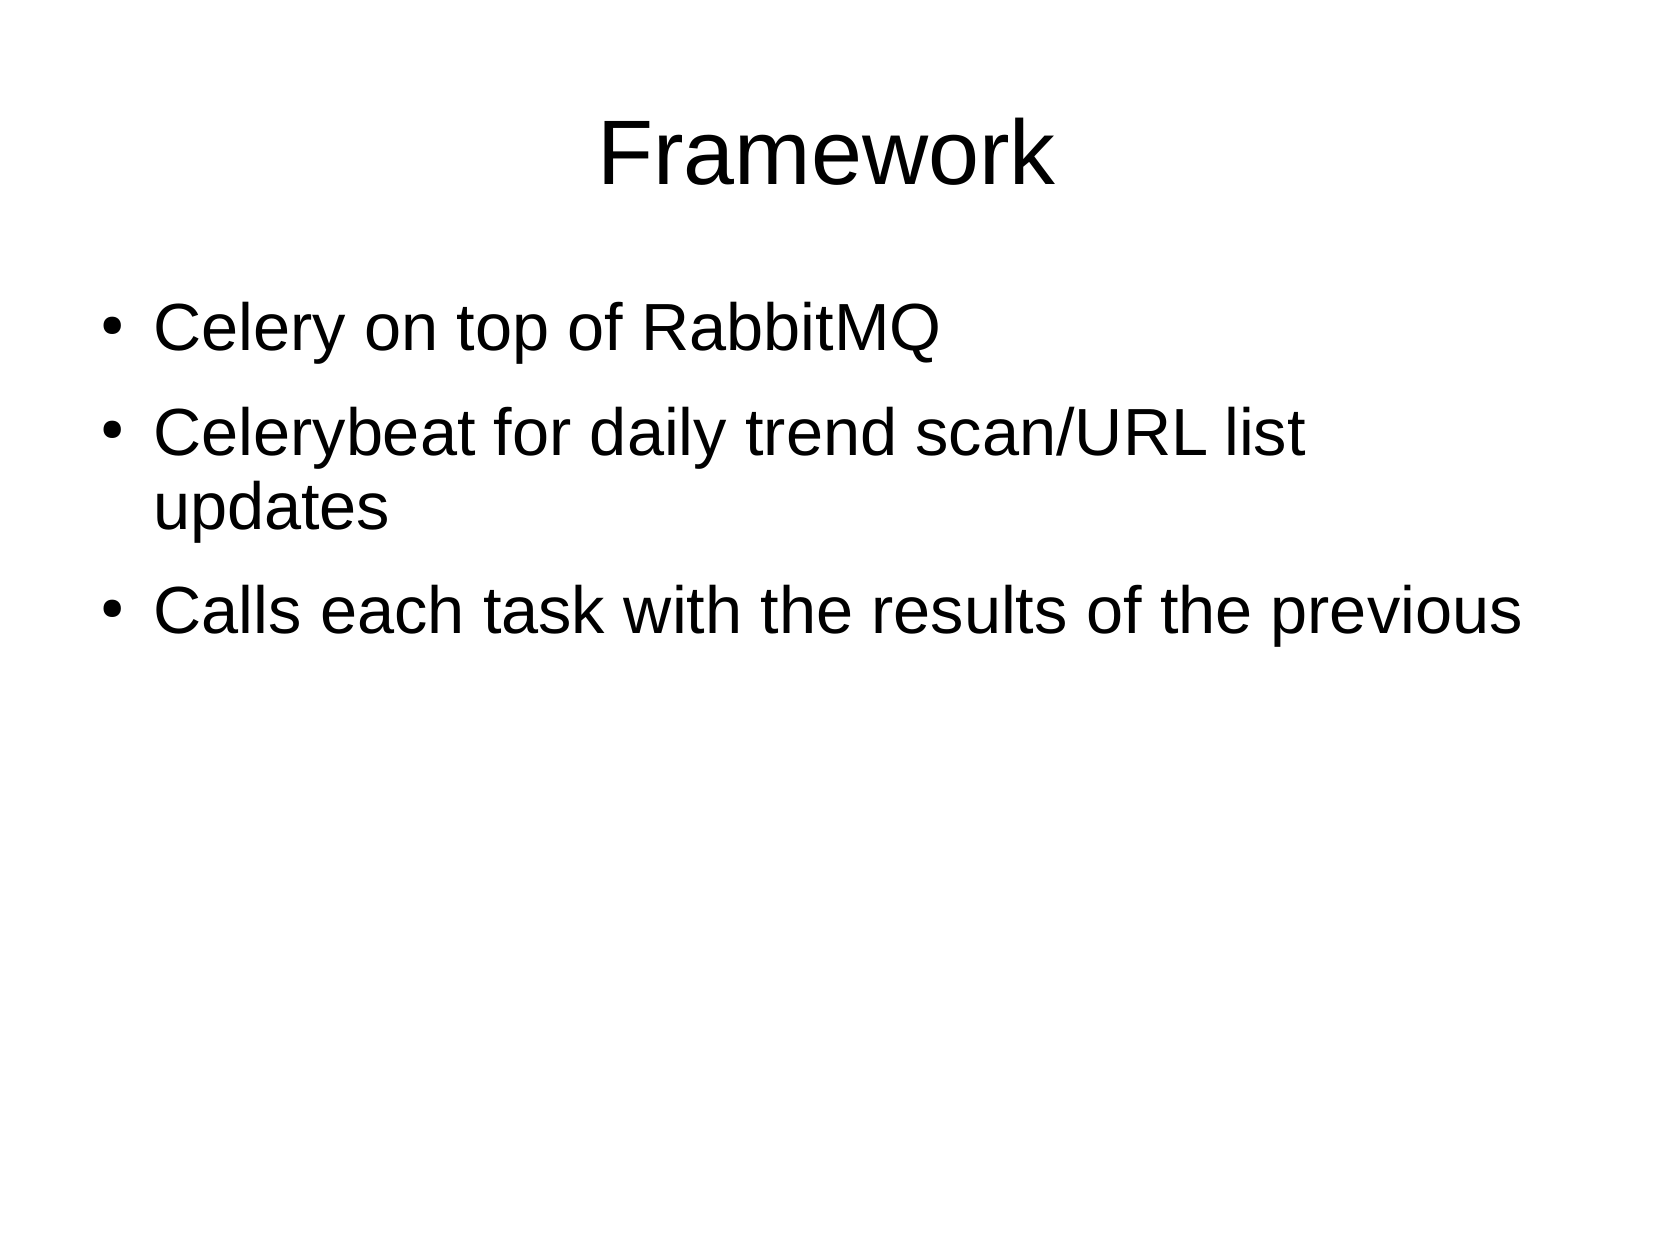

# Framework
Celery on top of RabbitMQ
Celerybeat for daily trend scan/URL list updates
Calls each task with the results of the previous